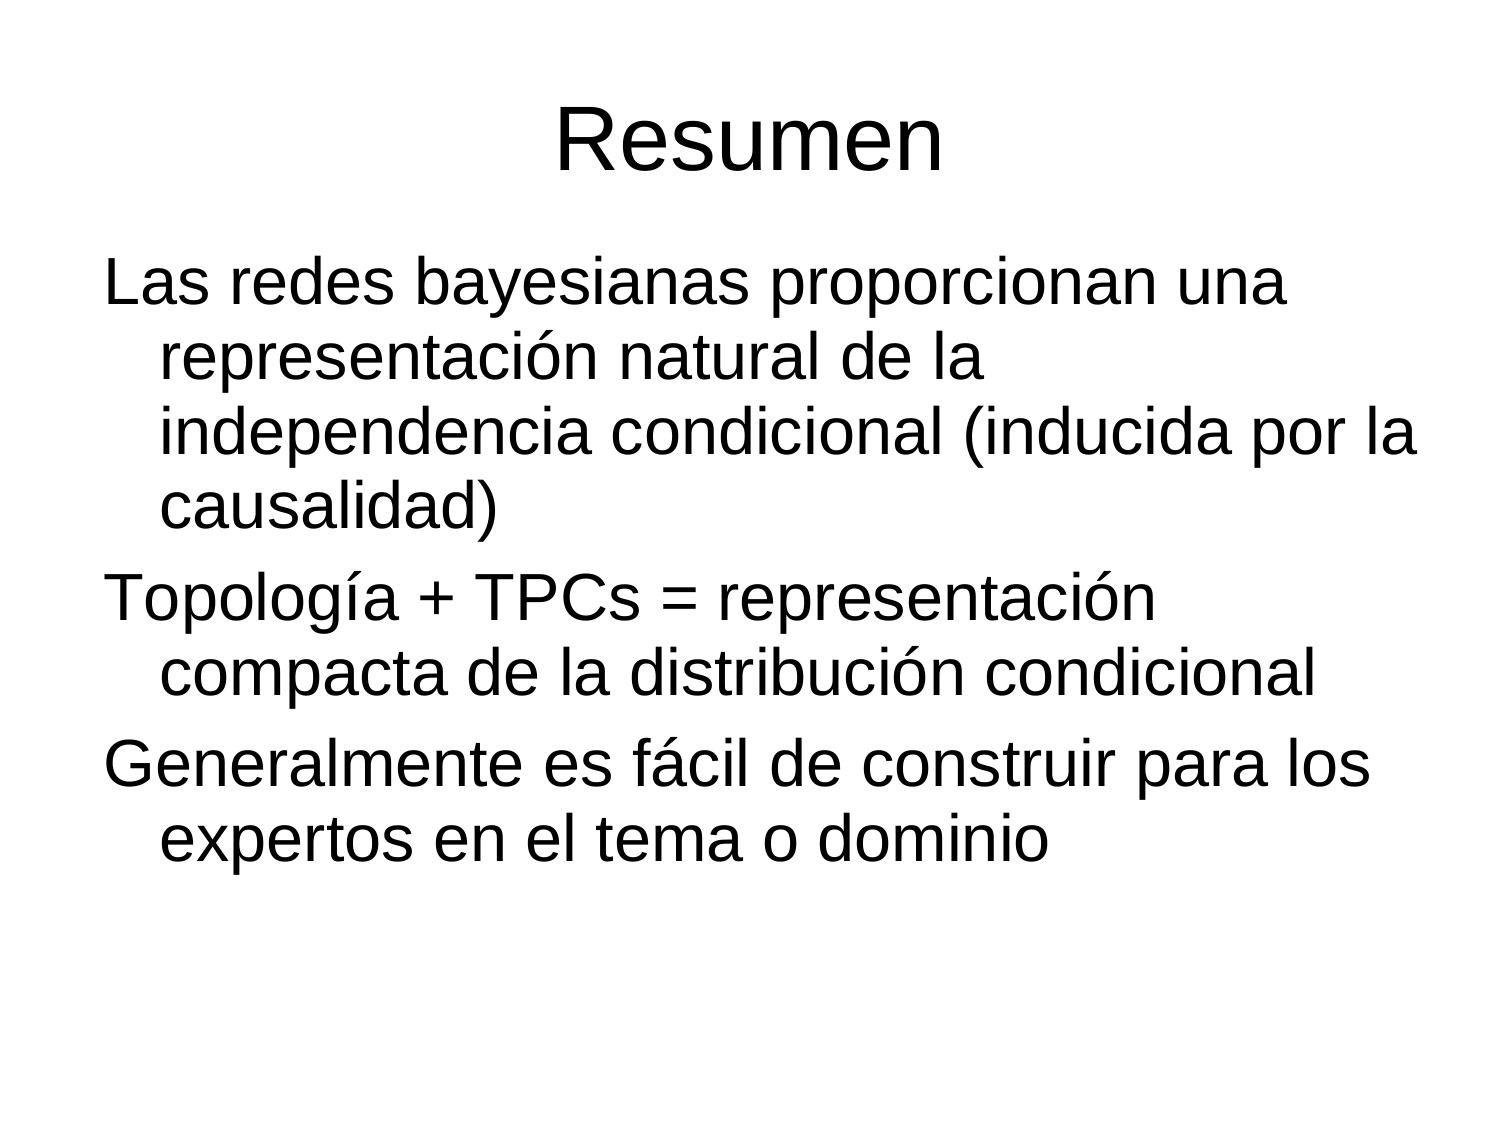

# Resumen
Las redes bayesianas proporcionan una representación natural de la independencia condicional (inducida por la causalidad)
Topología + TPCs = representación compacta de la distribución condicional
Generalmente es fácil de construir para los expertos en el tema o dominio